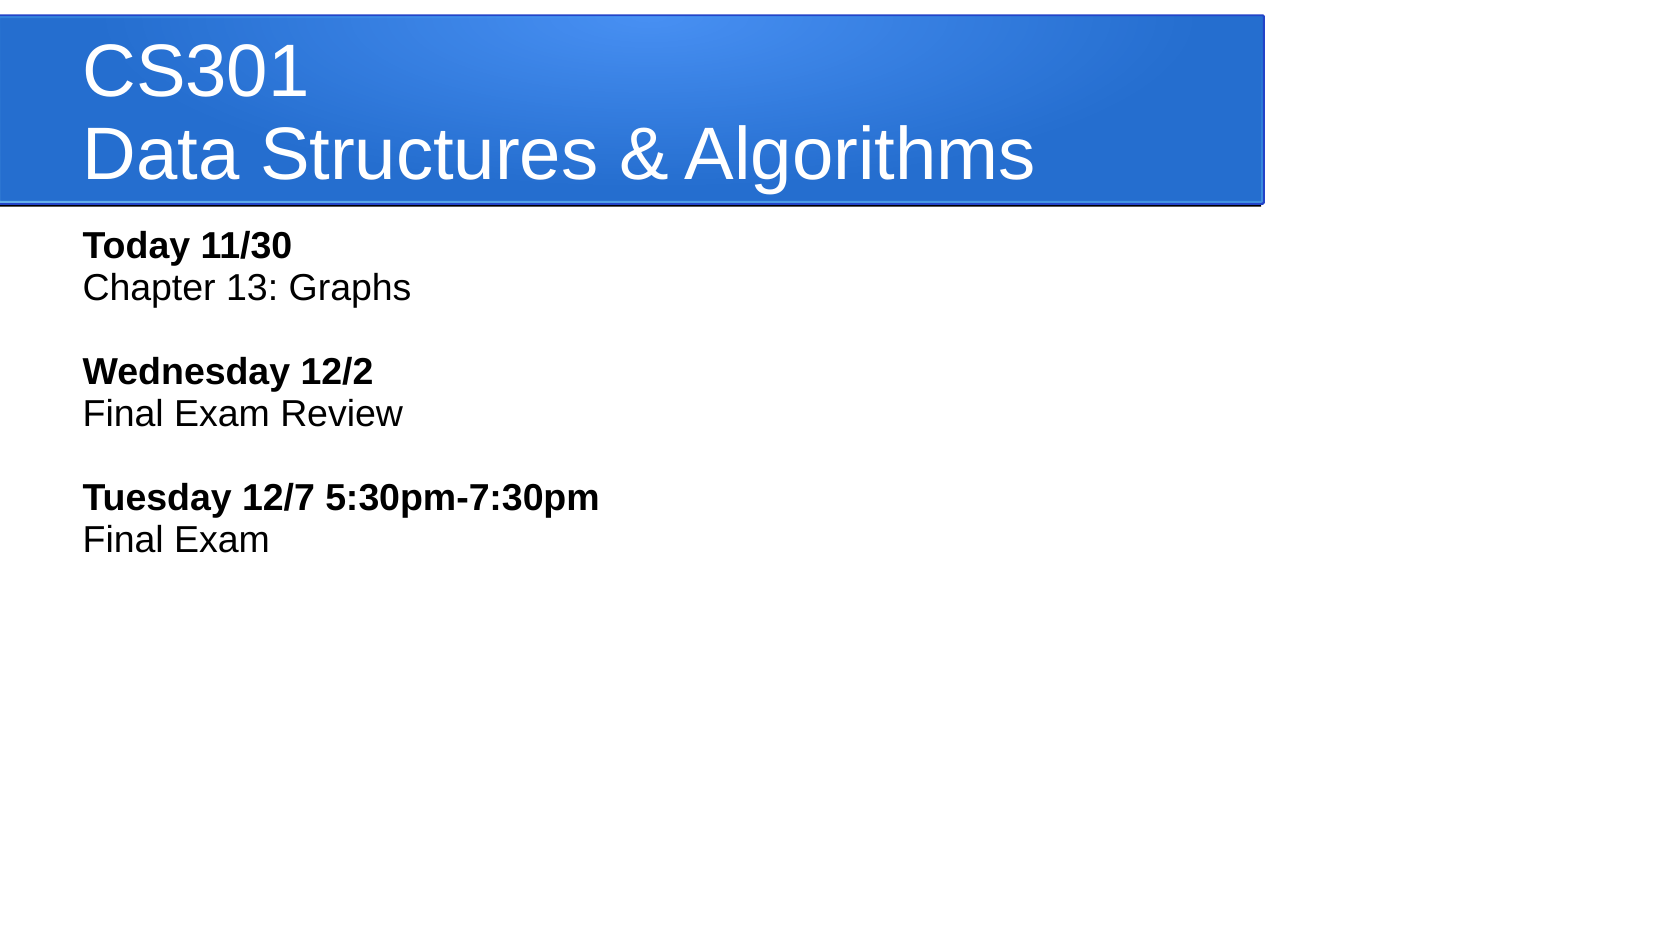

# CS301 Data Structures & Algorithms
Today 11/30
Chapter 13: Graphs
Wednesday 12/2
Final Exam Review
Tuesday 12/7 5:30pm-7:30pm
Final Exam